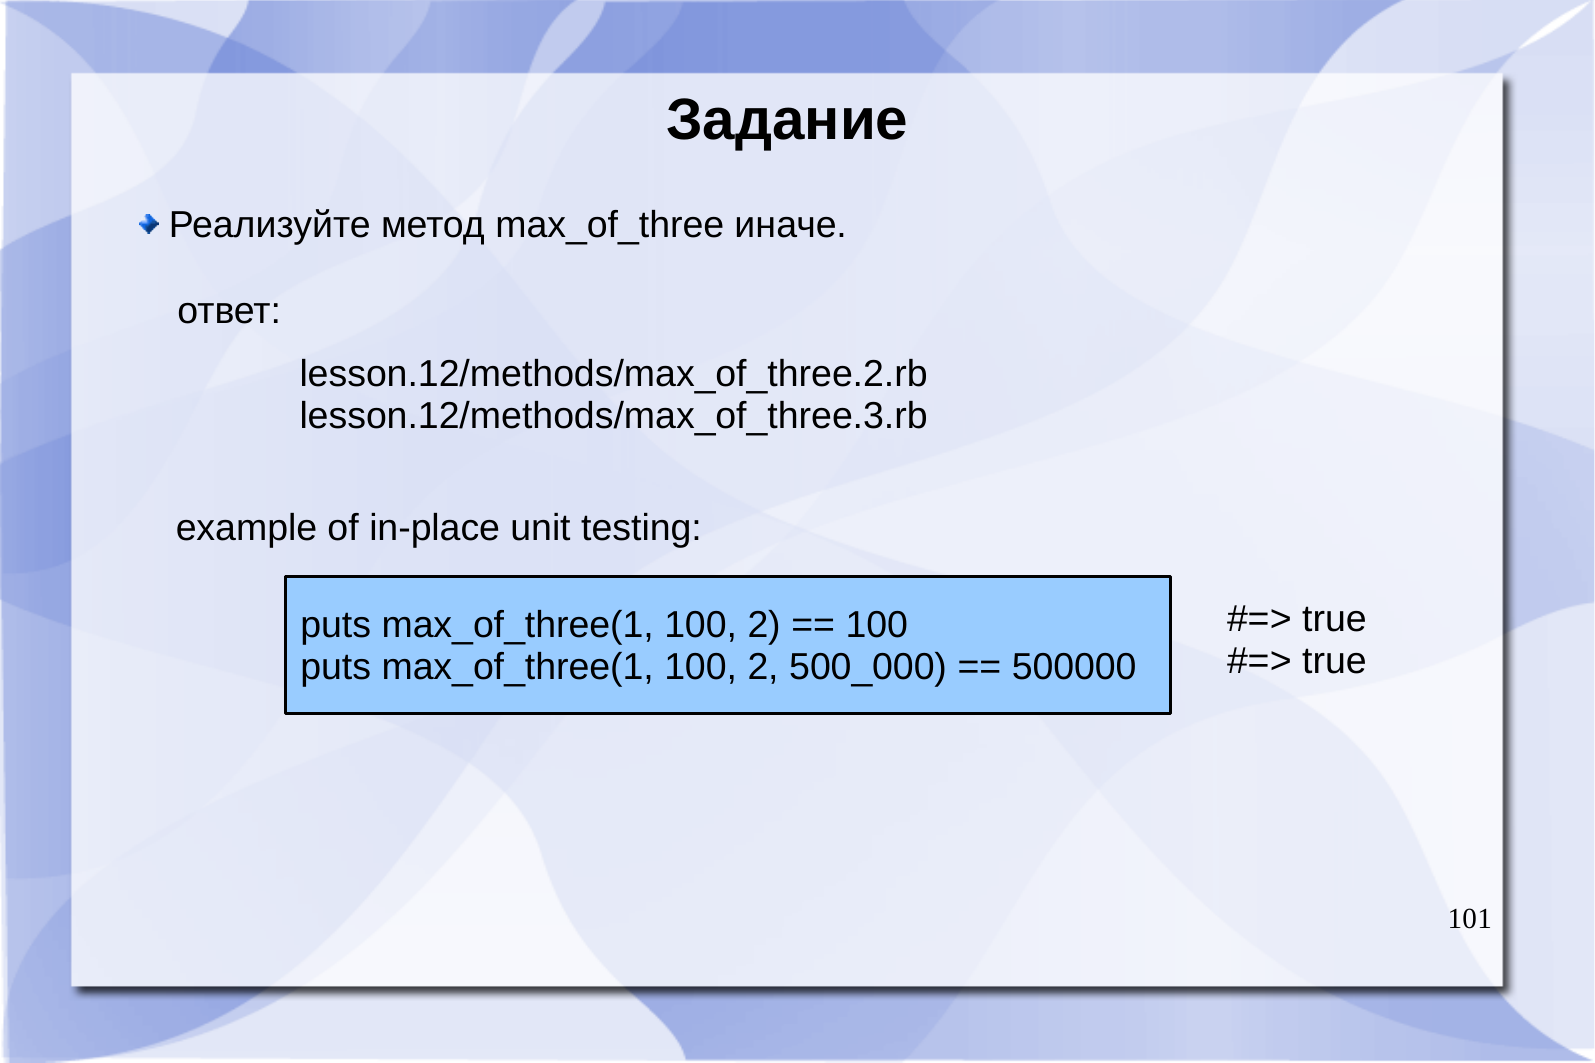

# Задание
 Реализуйте метод max_of_three иначе.
ответ:
lesson.12/methods/max_of_three.2.rb
lesson.12/methods/max_of_three.3.rb
example of in-place unit testing:
puts max_of_three(1, 100, 2) == 100
puts max_of_three(1, 100, 2, 500_000) == 500000
#=> true
#=> true
101